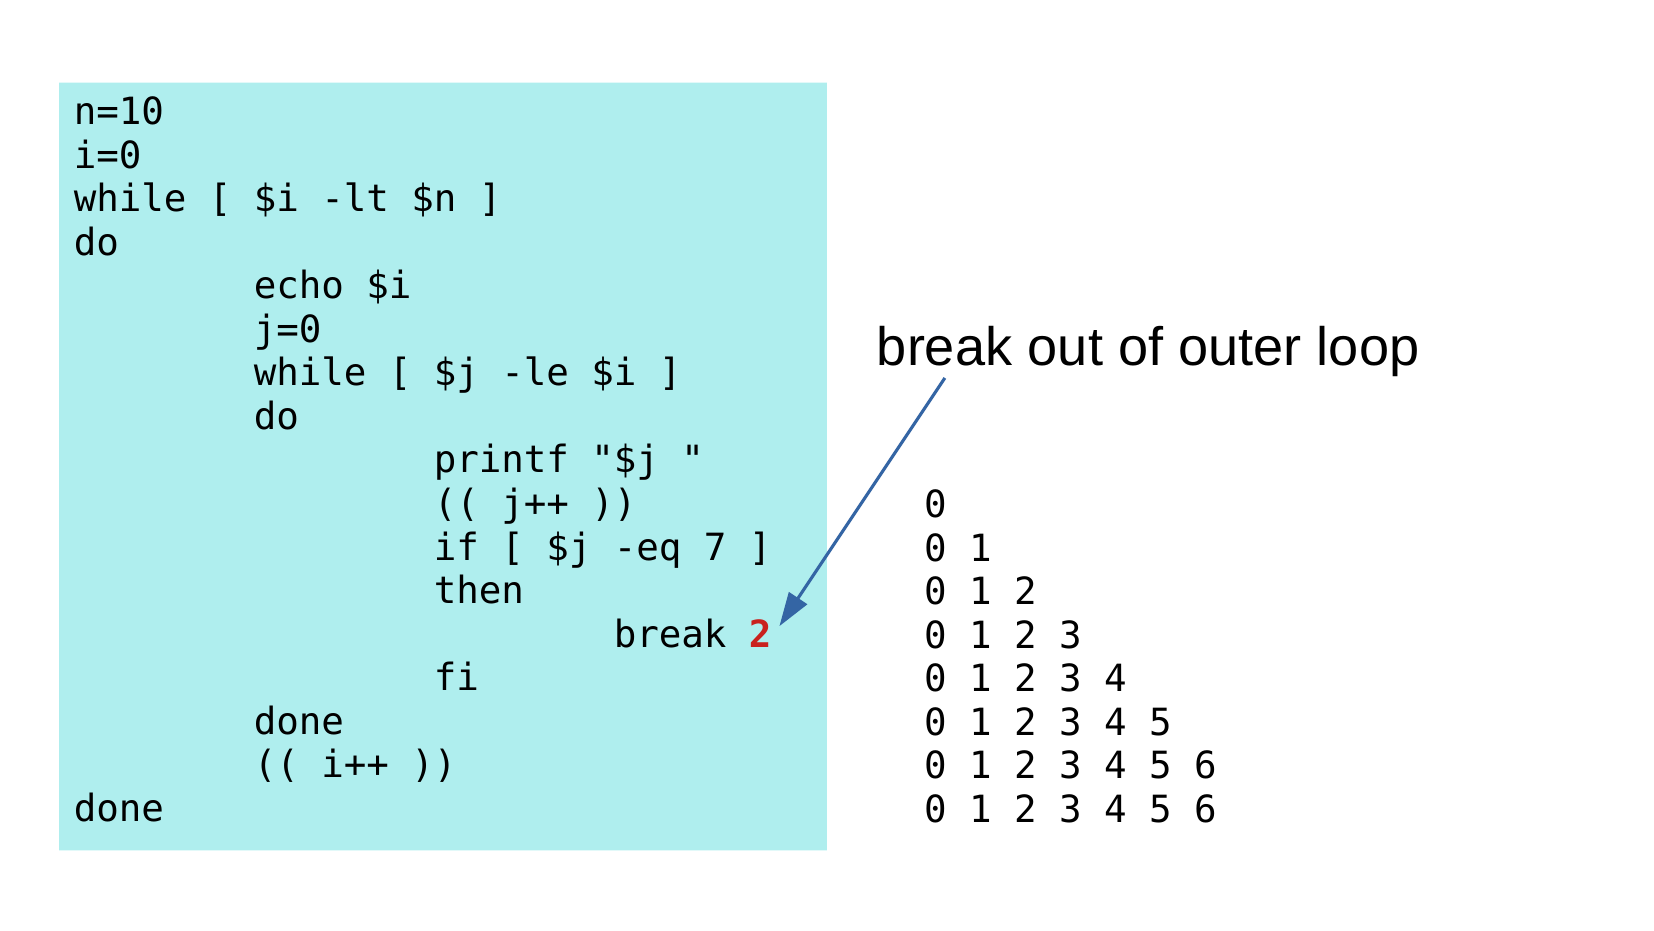

n=10
i=0
while [ $i -lt $n ]
do
 echo $i
 j=0
 while [ $j -le $i ]
 do
 printf "$j "
 (( j++ ))
 if [ $j -eq 7 ]
 then
 break 2
 fi
 done
 (( i++ ))
done
break out of outer loop
0
0 1
0 1 2
0 1 2 3
0 1 2 3 4
0 1 2 3 4 5
0 1 2 3 4 5 6
0 1 2 3 4 5 6